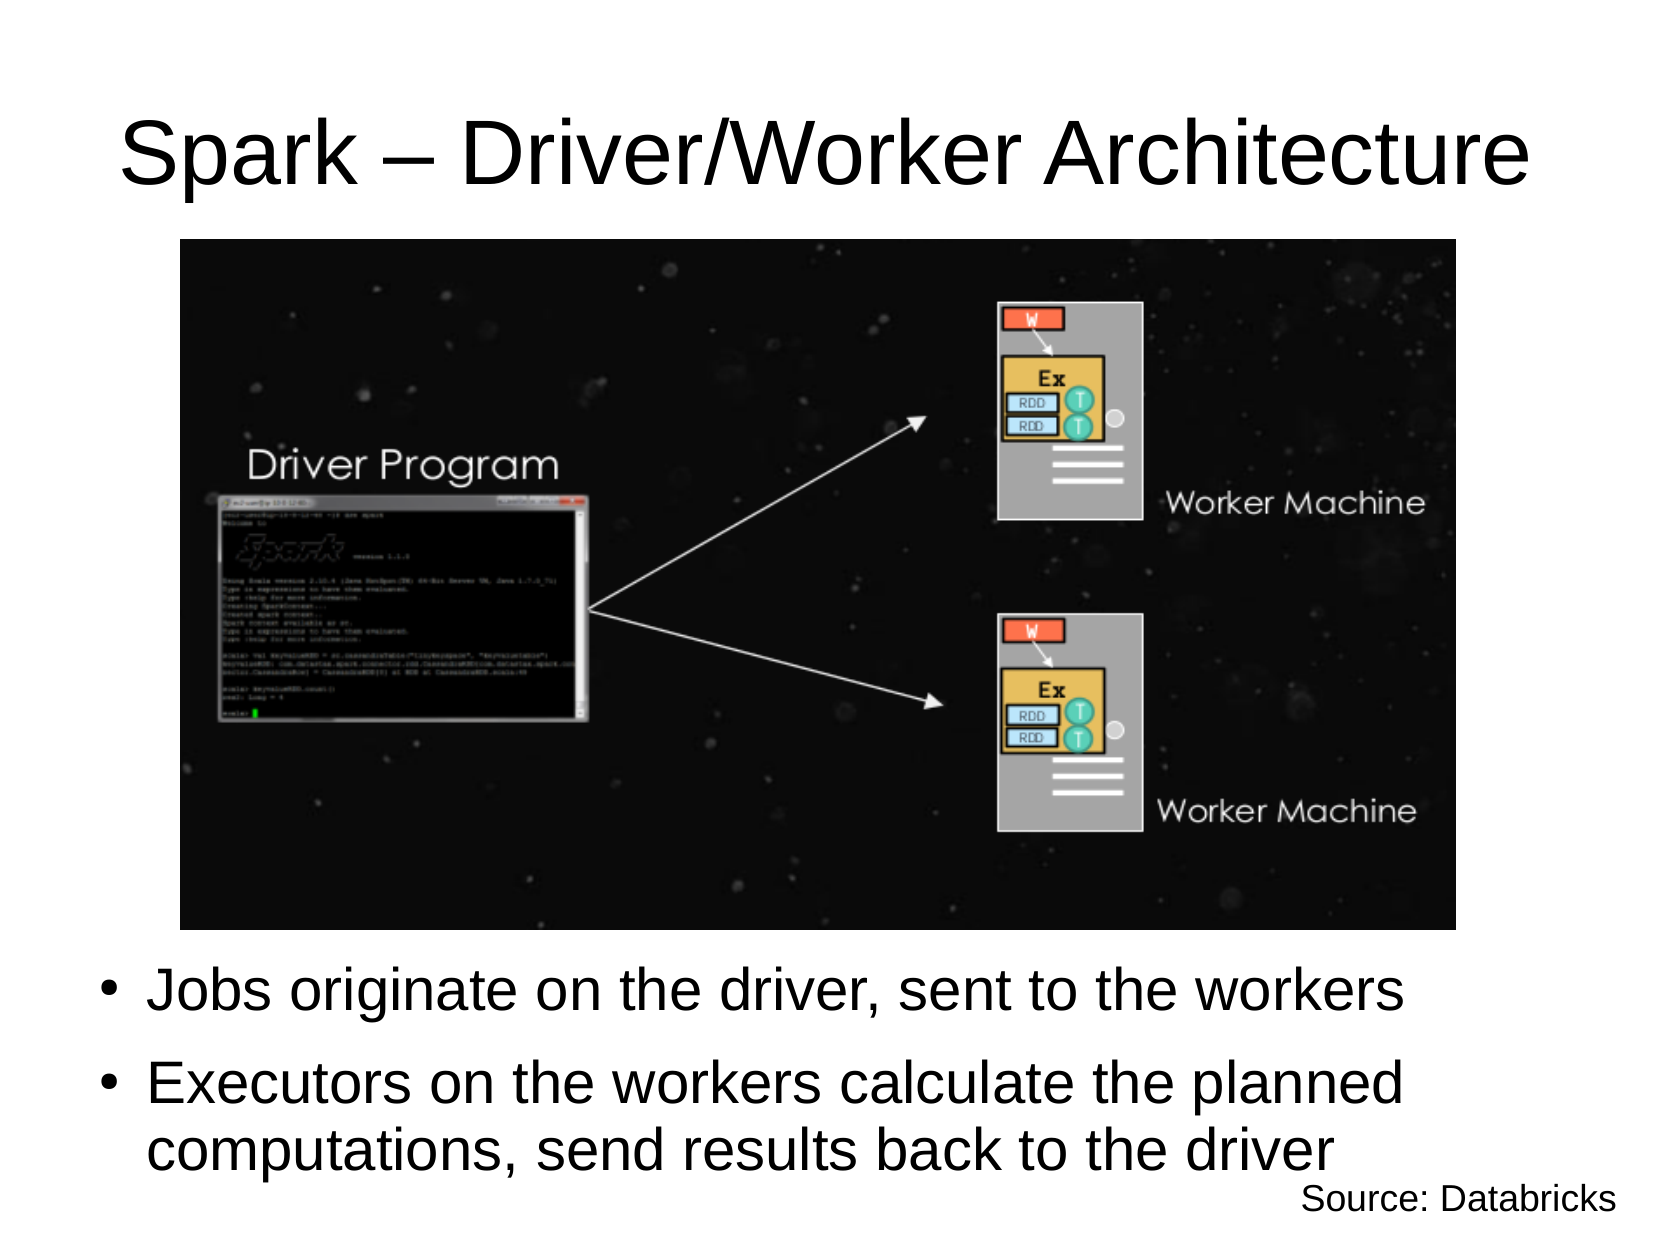

# Spark – Driver/Worker Architecture
Jobs originate on the driver, sent to the workers
Executors on the workers calculate the planned computations, send results back to the driver
Source: Databricks